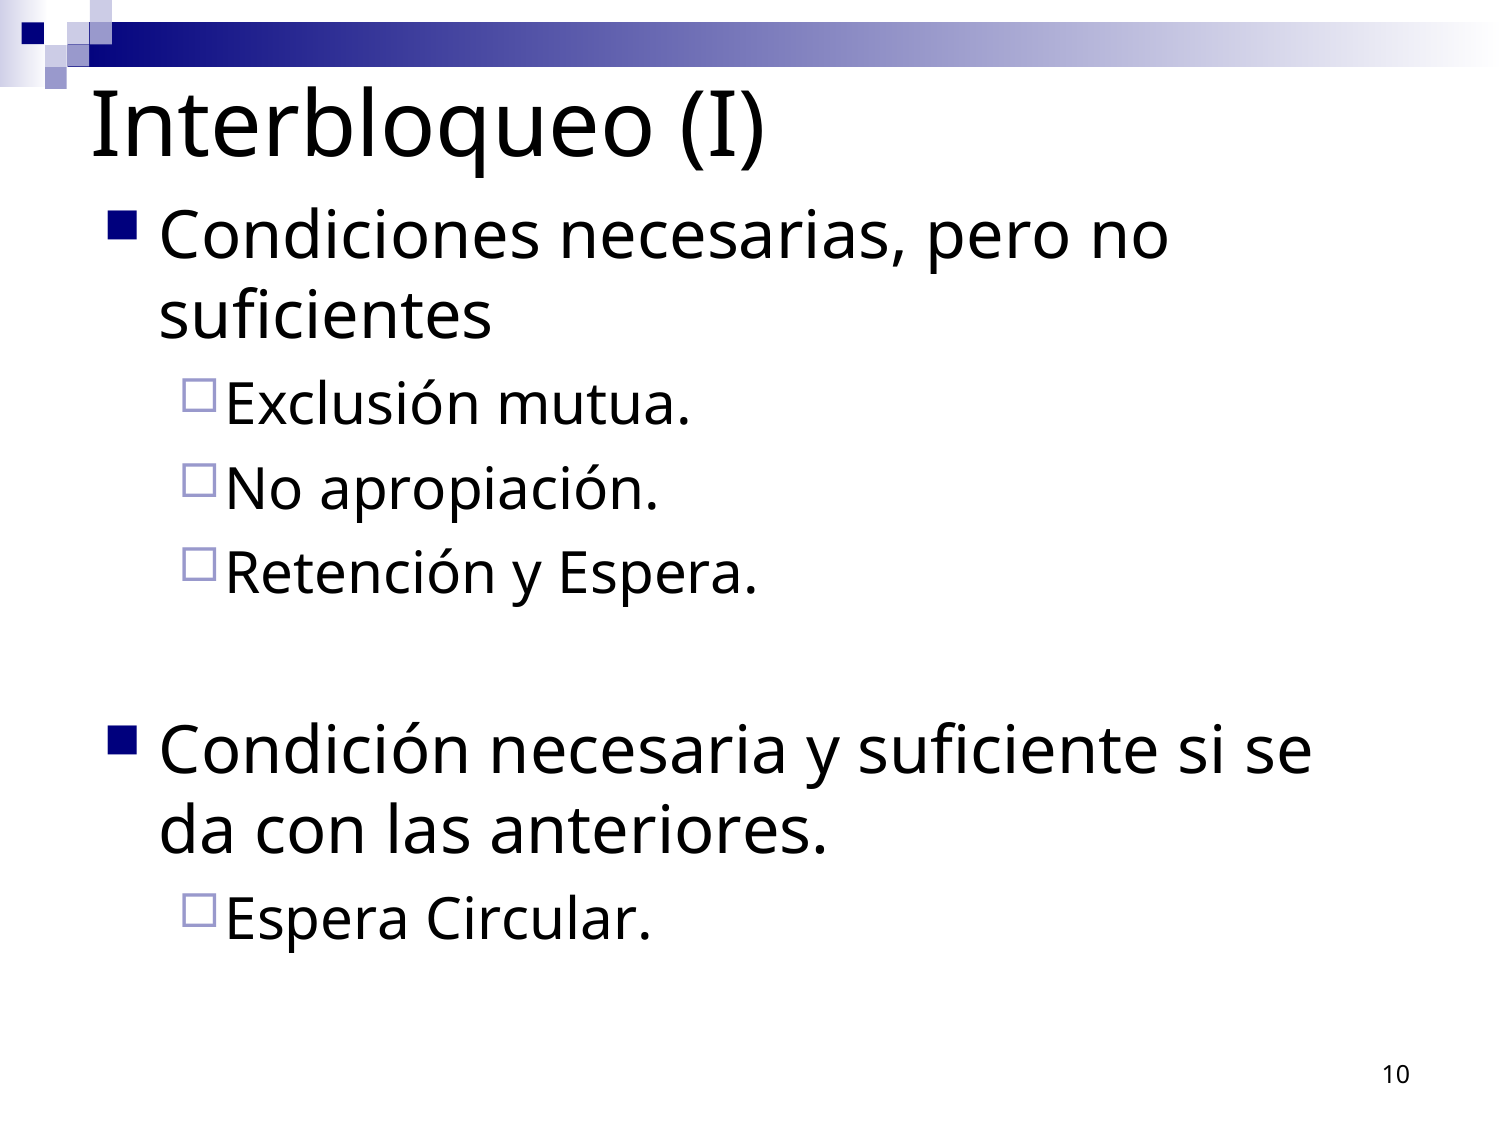

Interbloqueo (I)
Condiciones necesarias, pero no suficientes
Exclusión mutua.
No apropiación.
Retención y Espera.
Condición necesaria y suficiente si se da con las anteriores.
Espera Circular.